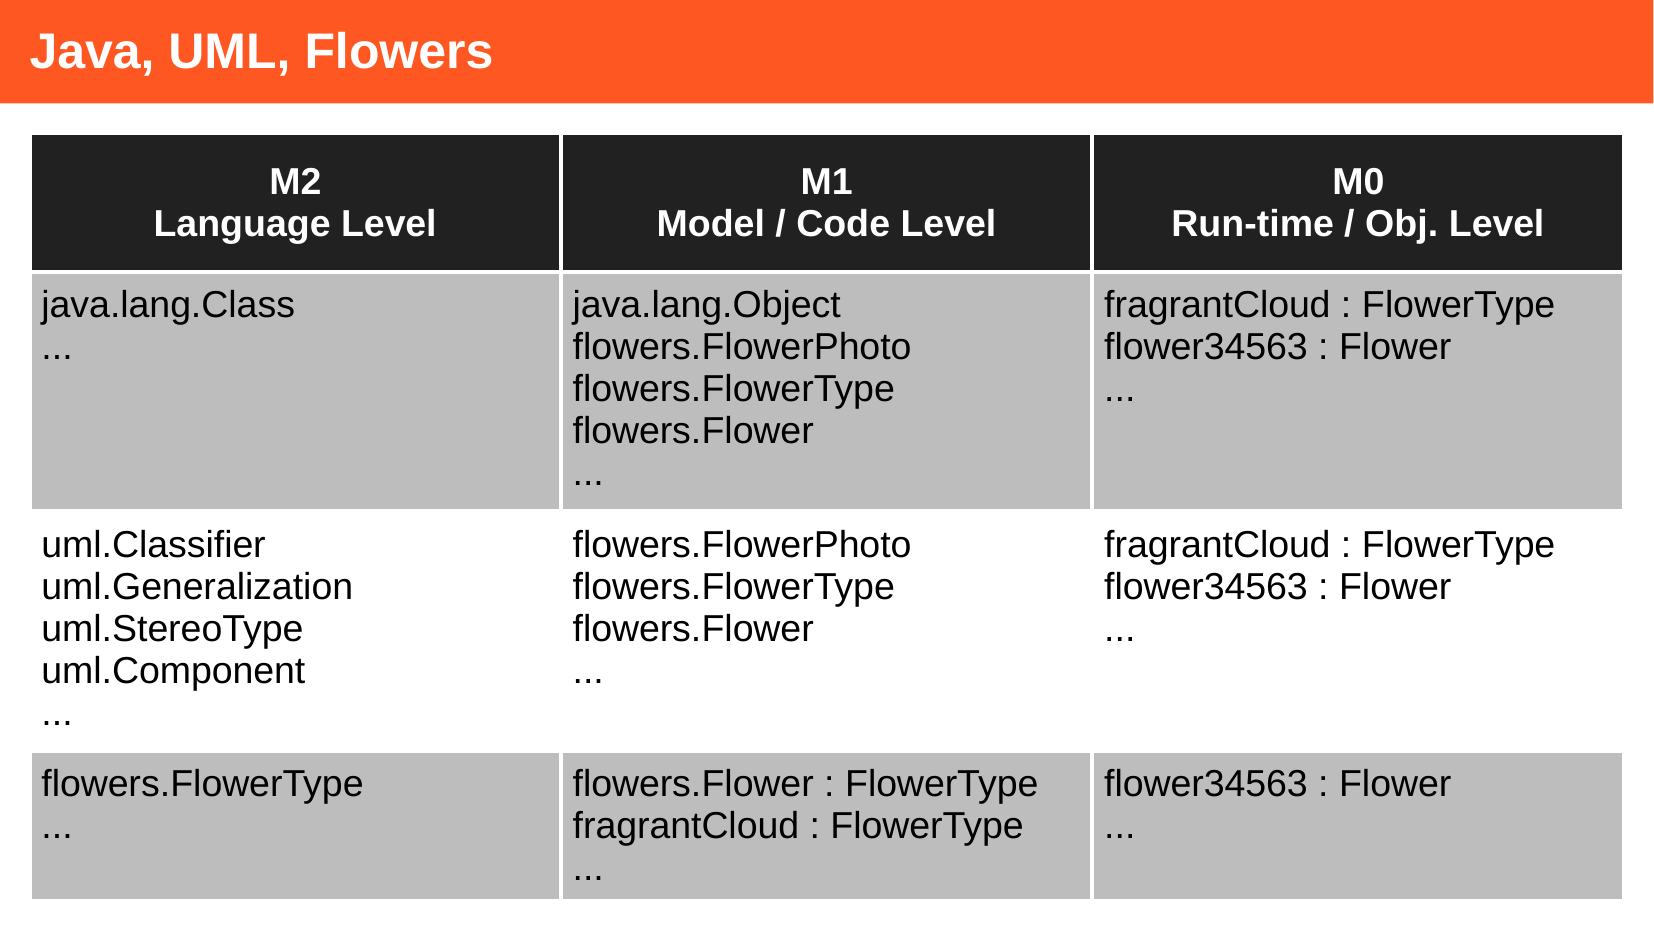

# Java, UML, Flowers
| M2 Language Level | M1 Model / Code Level | M0 Run-time / Obj. Level |
| --- | --- | --- |
| java.lang.Class ... | java.lang.Object flowers.FlowerPhoto flowers.FlowerType flowers.Flower ... | fragrantCloud : FlowerType flower34563 : Flower ... |
| uml.Classifier uml.Generalization uml.StereoType uml.Component ... | flowers.FlowerPhoto flowers.FlowerType flowers.Flower ... | fragrantCloud : FlowerType flower34563 : Flower ... |
| flowers.FlowerType ... | flowers.Flower : FlowerType fragrantCloud : FlowerType ... | flower34563 : Flower ... |
Advanced Design and Programming
35
© 2022 Dirk Riehle - Some Rights Reserved